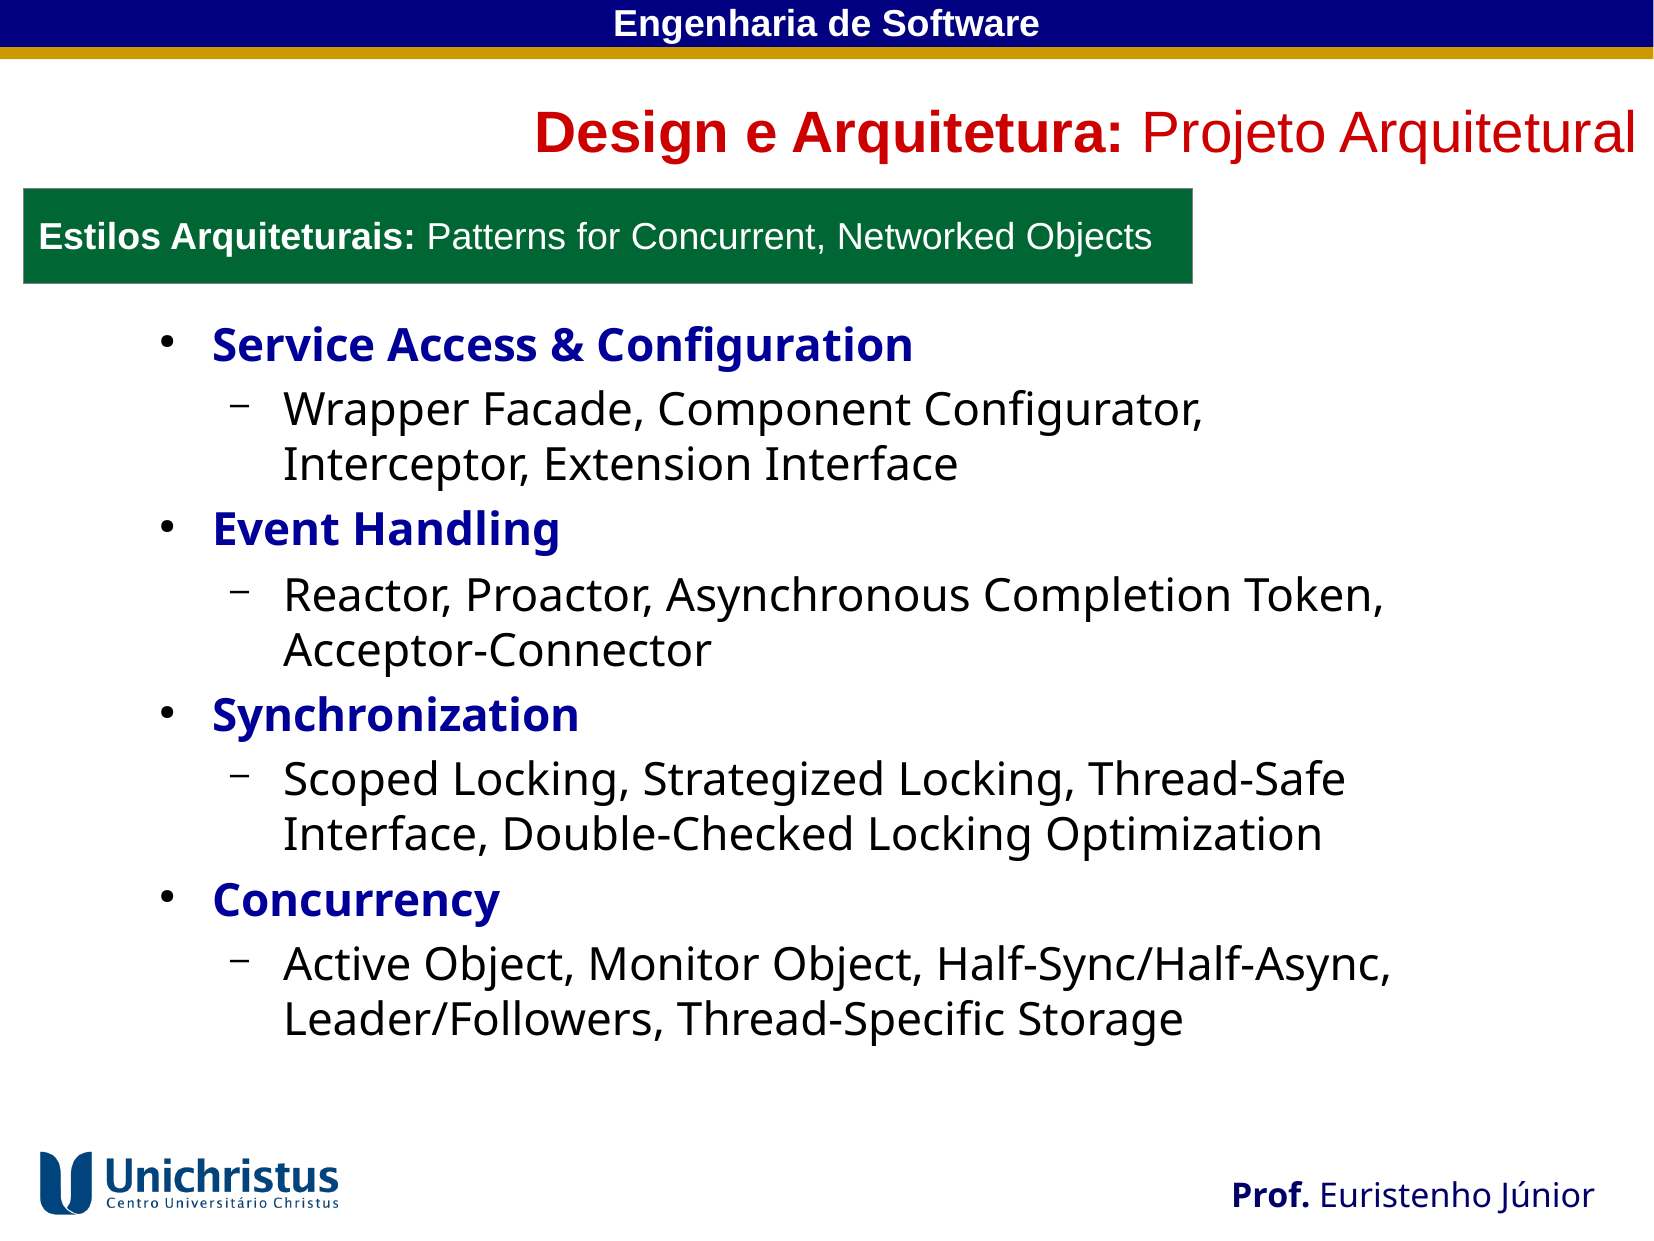

Engenharia de Software
Design e Arquitetura: Projeto Arquitetural
Estilos Arquiteturais: Patterns for Concurrent, Networked Objects
Service Access & Configuration
Wrapper Facade, Component Configurator, Interceptor, Extension Interface
Event Handling
Reactor, Proactor, Asynchronous Completion Token, Acceptor-Connector
Synchronization
Scoped Locking, Strategized Locking, Thread-Safe Interface, Double-Checked Locking Optimization
Concurrency
Active Object, Monitor Object, Half-Sync/Half-Async, Leader/Followers, Thread-Specific Storage
Prof. Euristenho Júnior